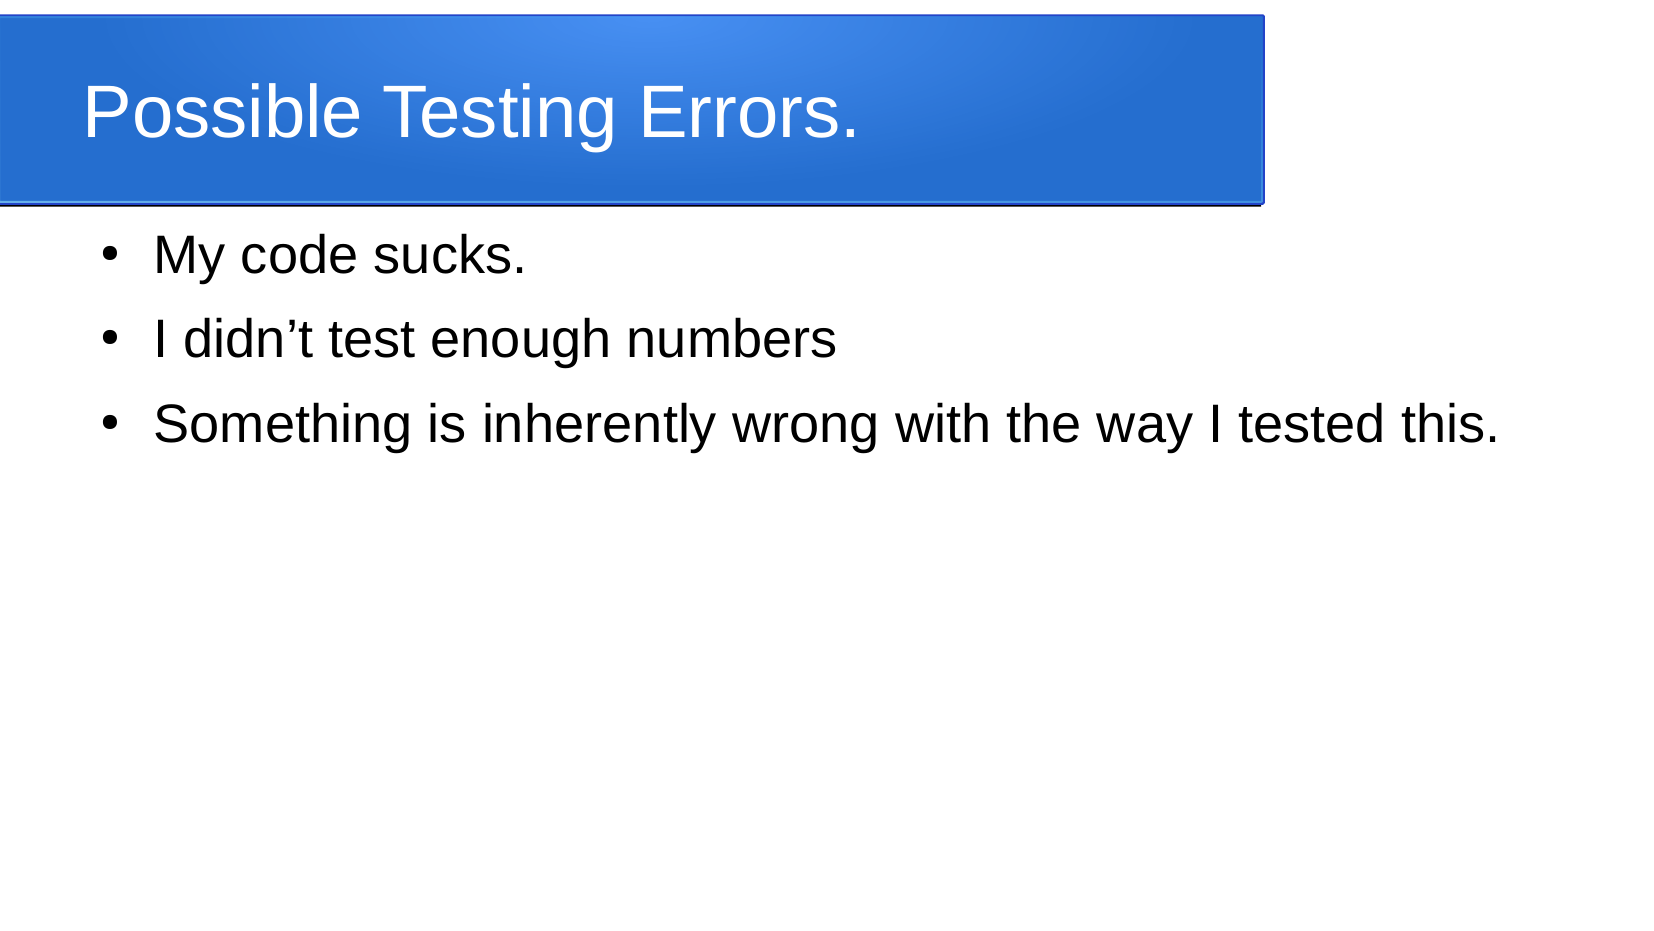

# Possible Testing Errors.
My code sucks.
I didn’t test enough numbers
Something is inherently wrong with the way I tested this.